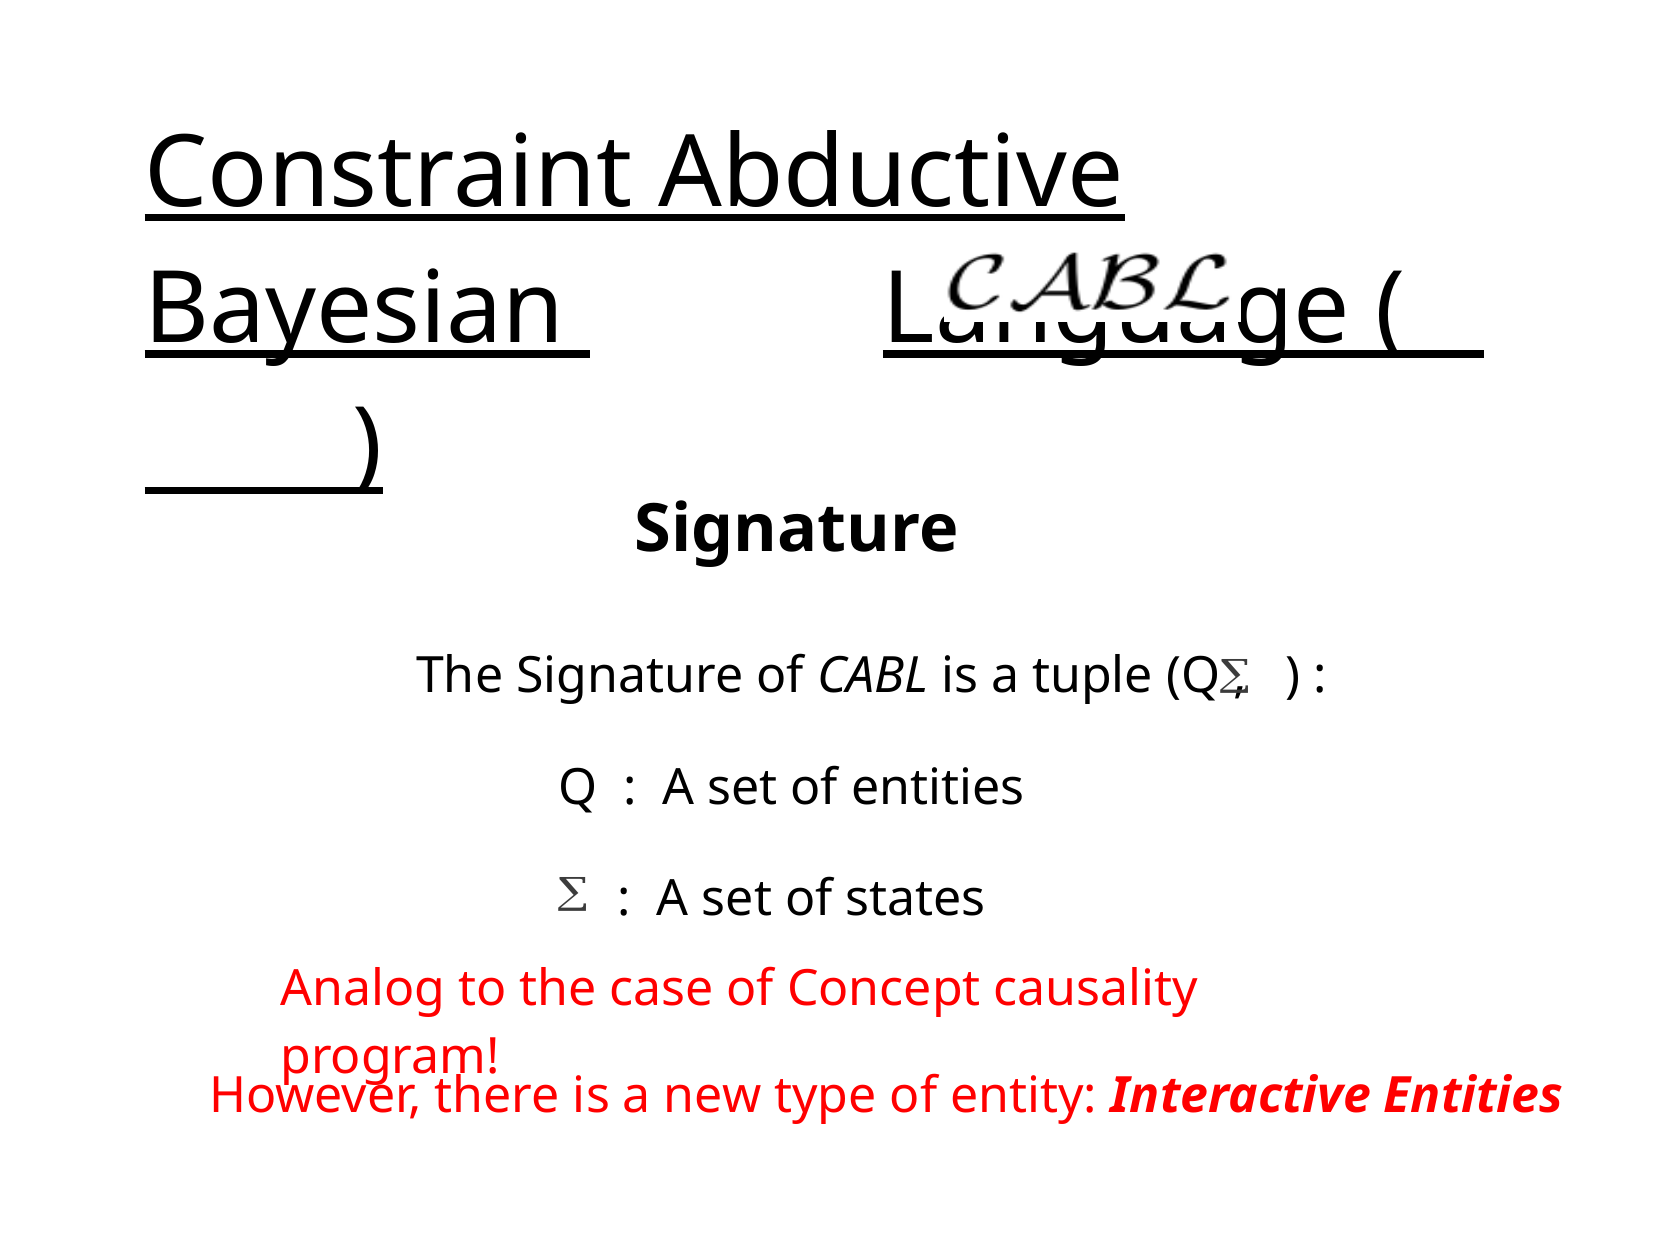

Constraint Abductive Bayesian 				Language ( )
Signature
The Signature of CABL is a tuple (Q , ) :
Q : A set of entities
: A set of states
Analog to the case of Concept causality program!
However, there is a new type of entity: Interactive Entities